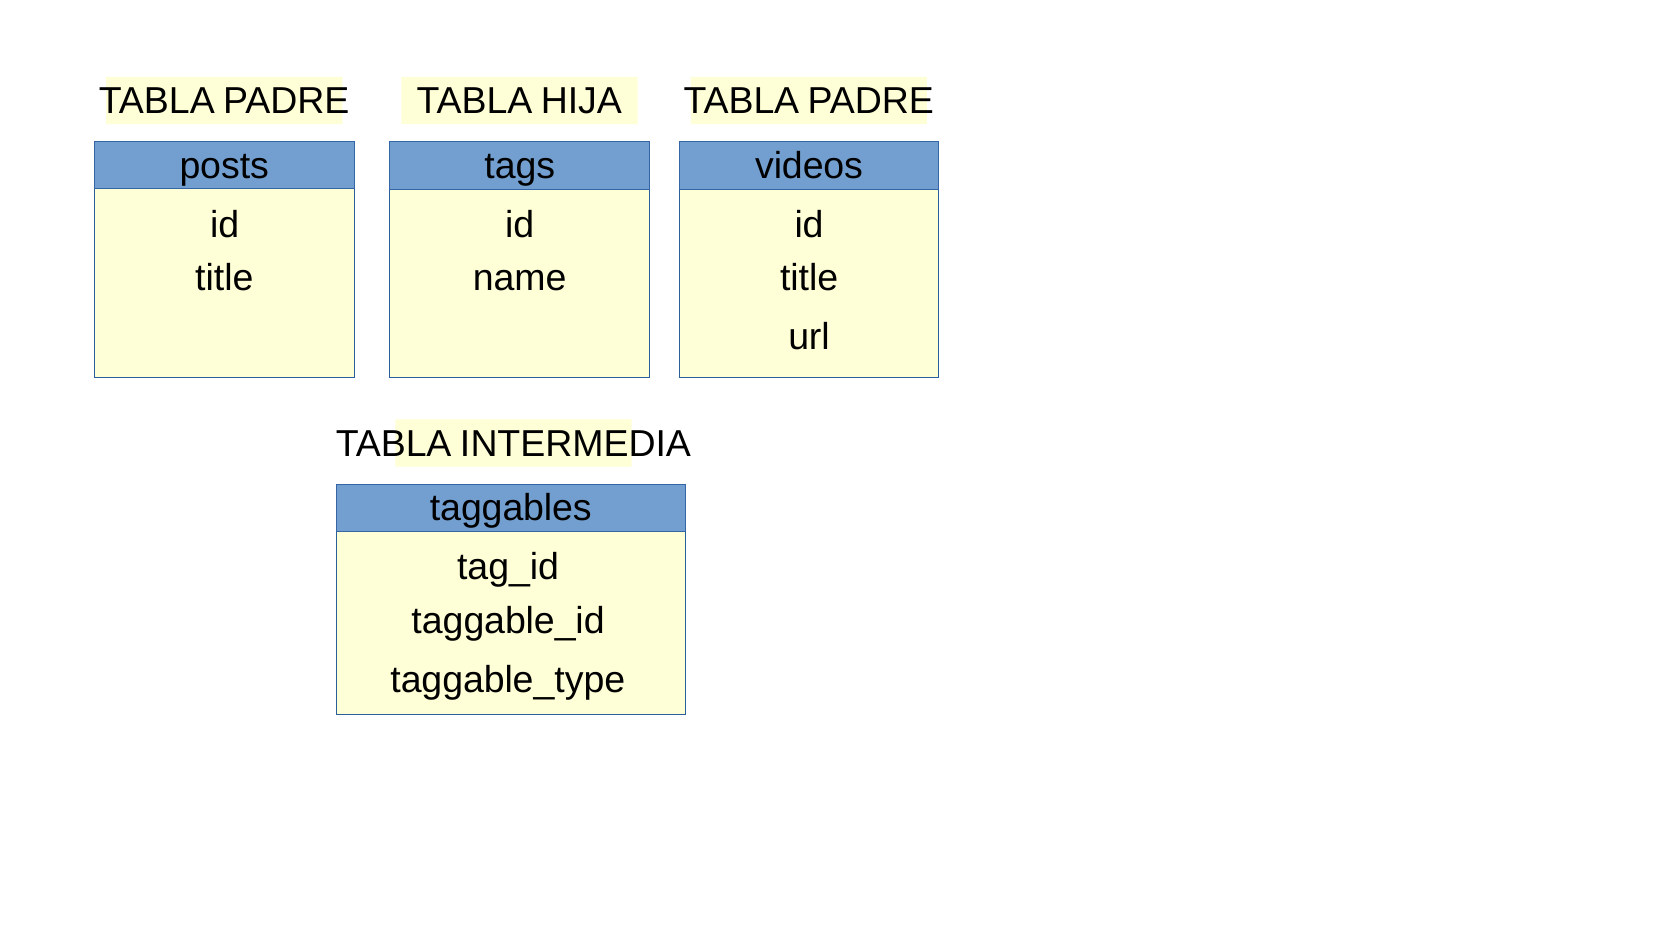

TABLA PADRE
TABLA PADRE
TABLA HIJA
posts
videos
tags
id
id
id
title
title
name
url
TABLA INTERMEDIA
taggables
tag_id
taggable_id
taggable_type